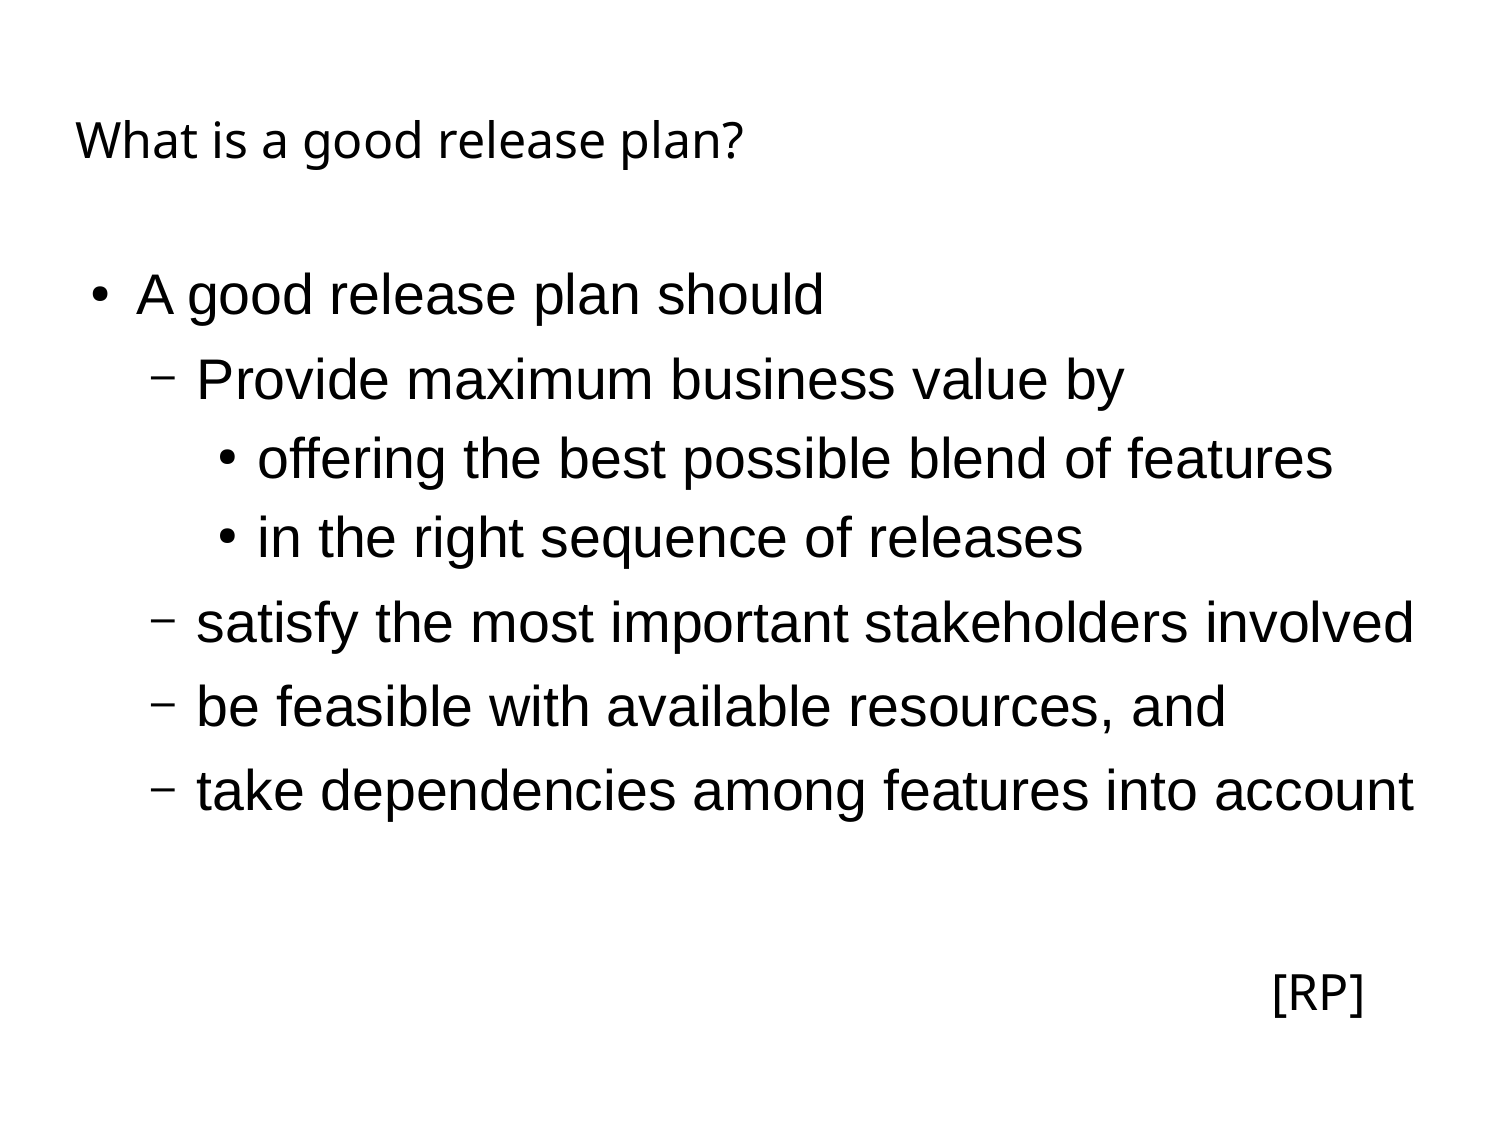

# What is a good release plan?
A good release plan should
Provide maximum business value by
offering the best possible blend of features
in the right sequence of releases
satisfy the most important stakeholders involved
be feasible with available resources, and
take dependencies among features into account
[RP]